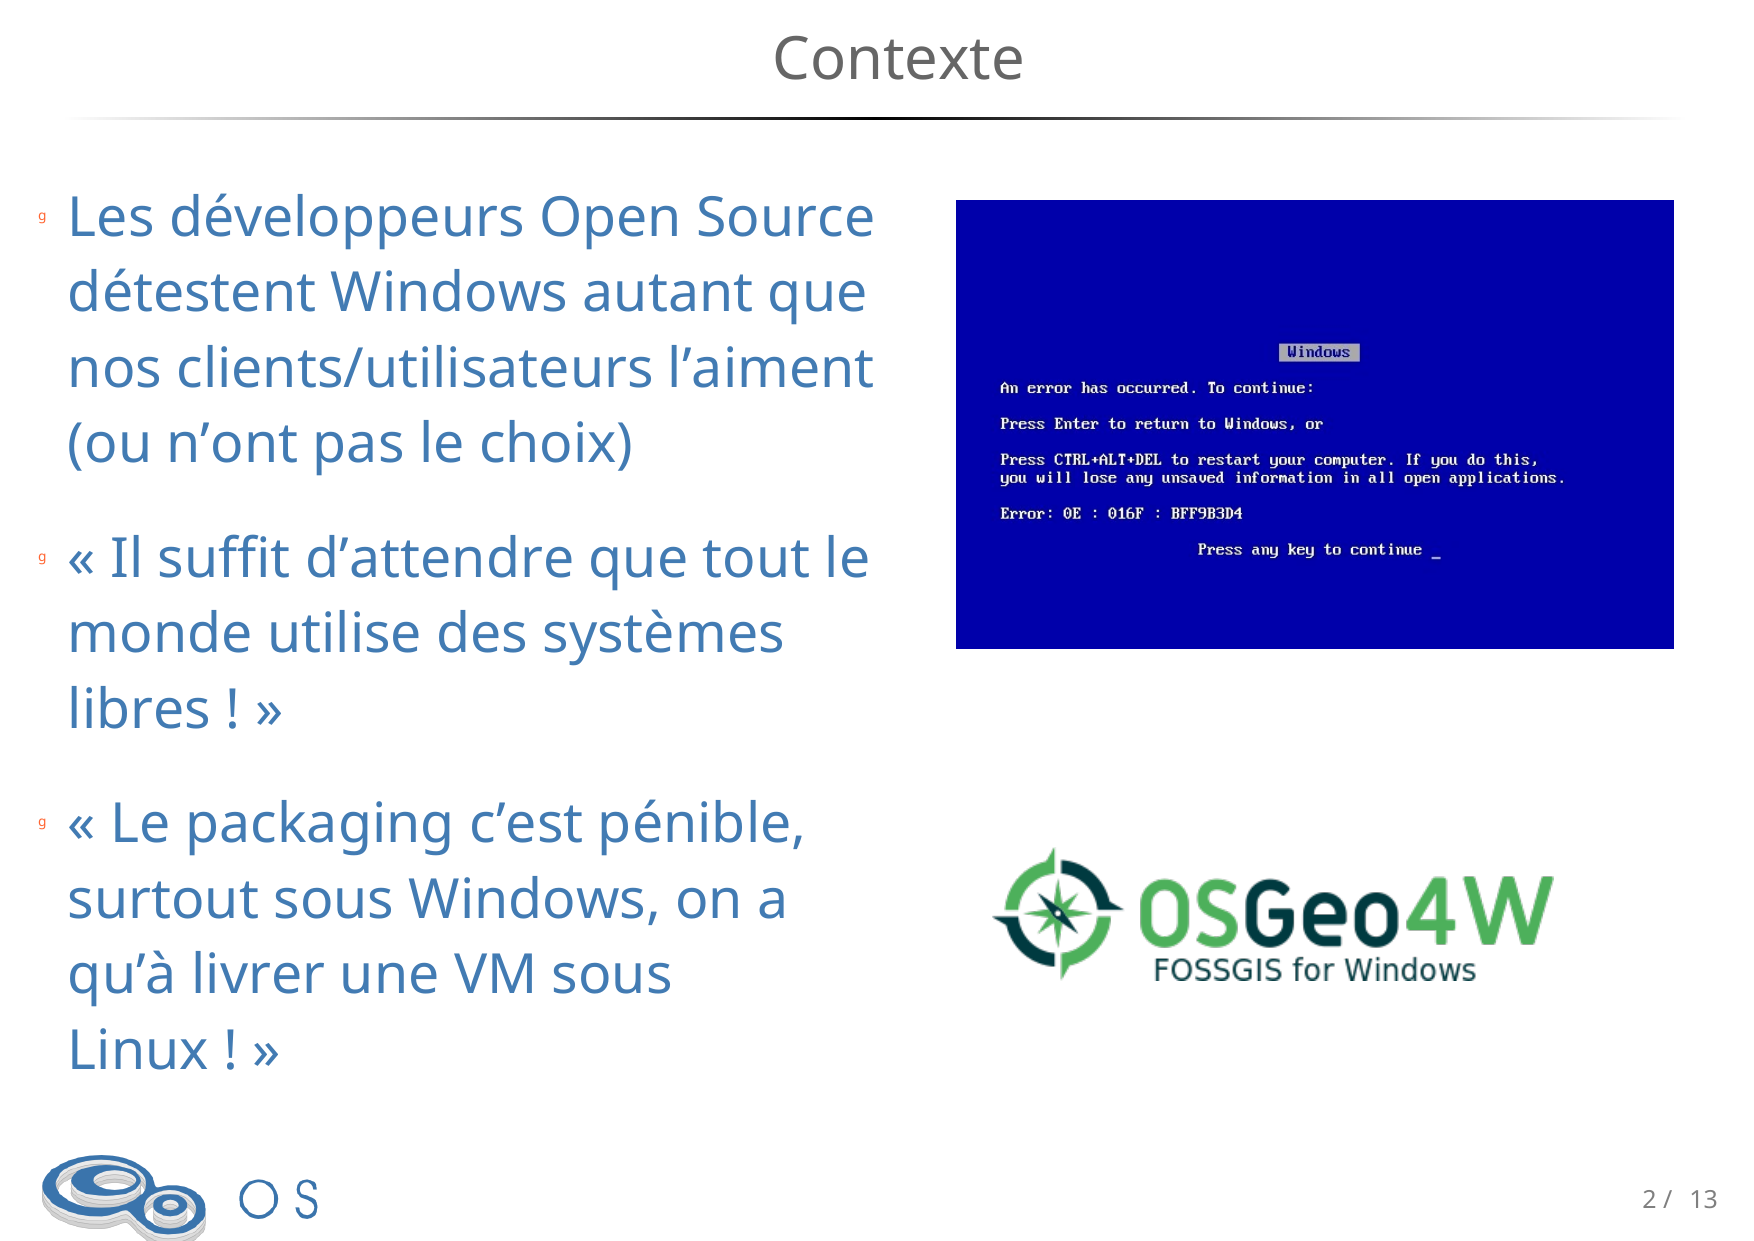

# Contexte
Les développeurs Open Source détestent Windows autant que nos clients/utilisateurs l’aiment (ou n’ont pas le choix)
« Il suffit d’attendre que tout le monde utilise des systèmes libres ! »
« Le packaging c’est pénible, surtout sous Windows, on a qu’à livrer une VM sous Linux ! »